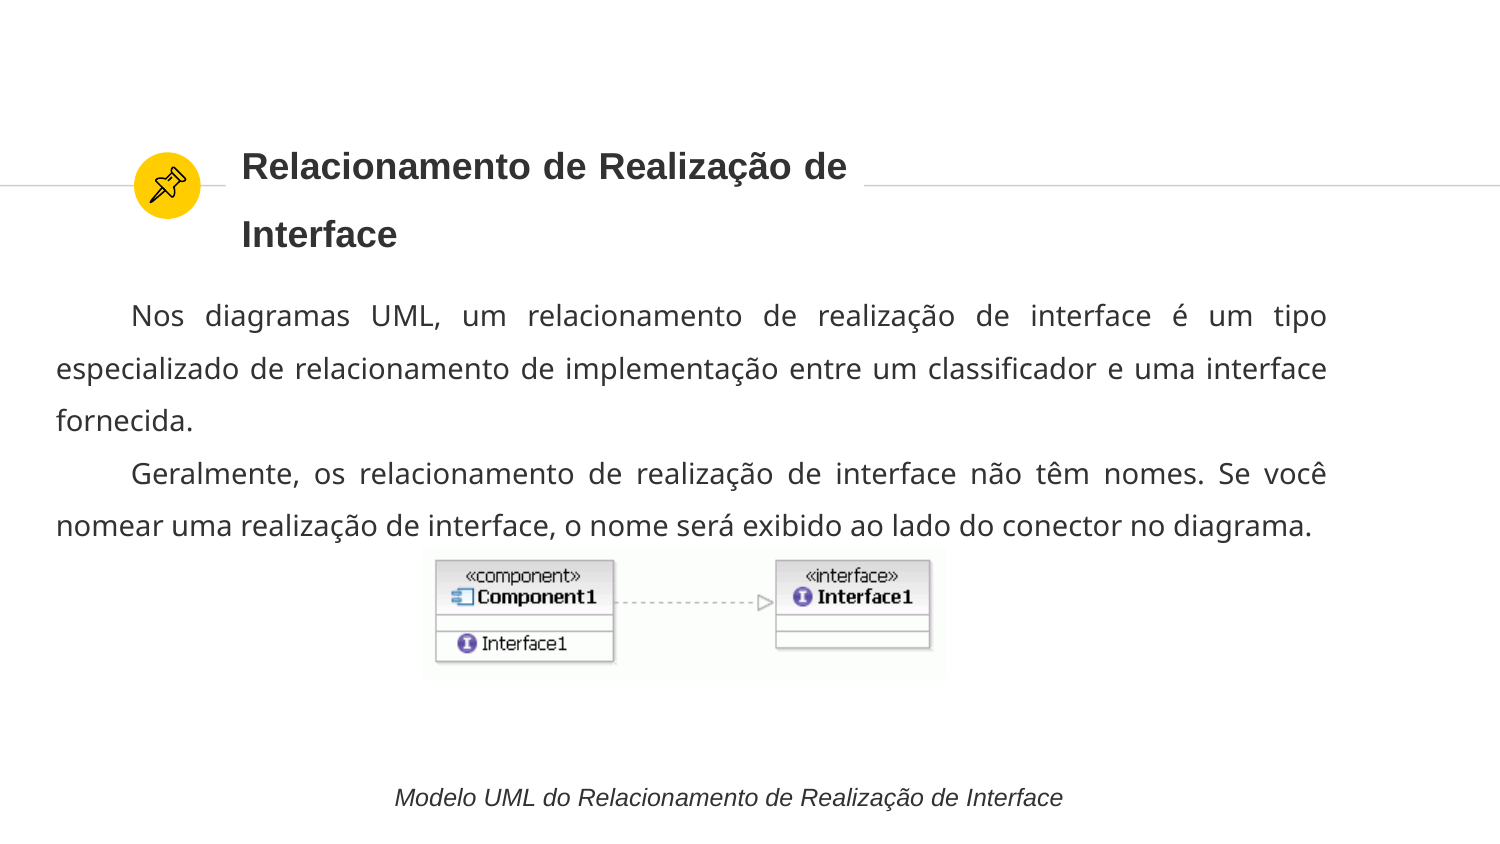

# Relacionamento de Realização de Interface
Nos diagramas UML, um relacionamento de realização de interface é um tipo especializado de relacionamento de implementação entre um classificador e uma interface fornecida.
Geralmente, os relacionamento de realização de interface não têm nomes. Se você nomear uma realização de interface, o nome será exibido ao lado do conector no diagrama.
Modelo UML do Relacionamento de Realização de Interface